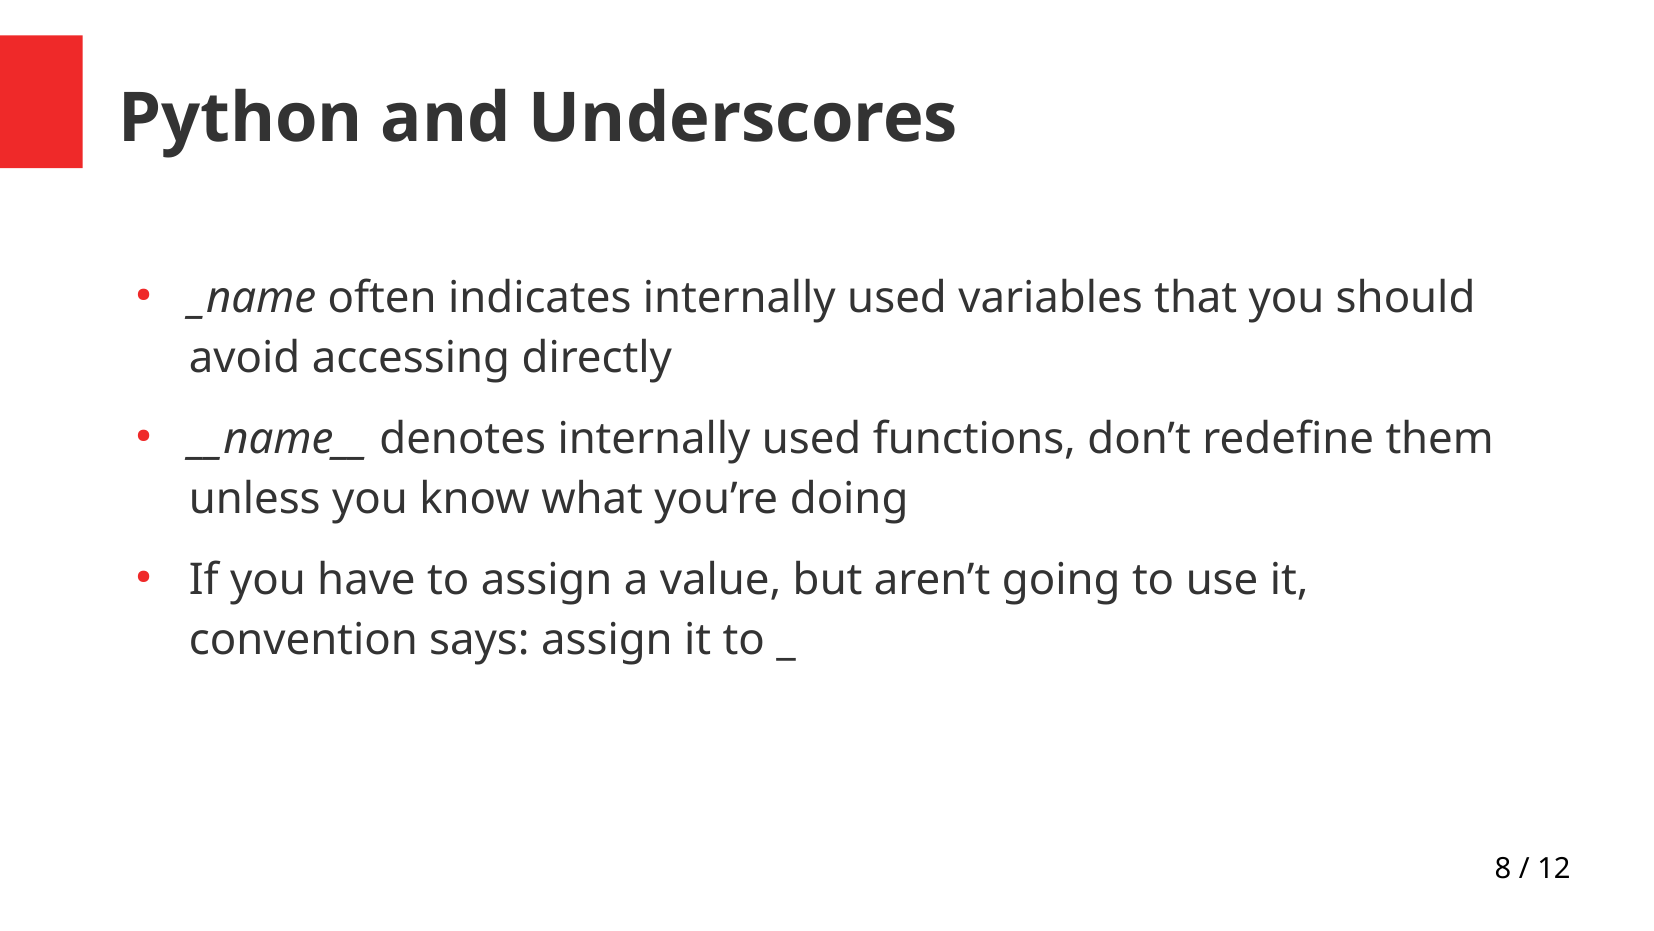

# Python and Underscores
_name often indicates internally used variables that you should avoid accessing directly
__name__ denotes internally used functions, don’t redefine them unless you know what you’re doing
If you have to assign a value, but aren’t going to use it, convention says: assign it to _
8